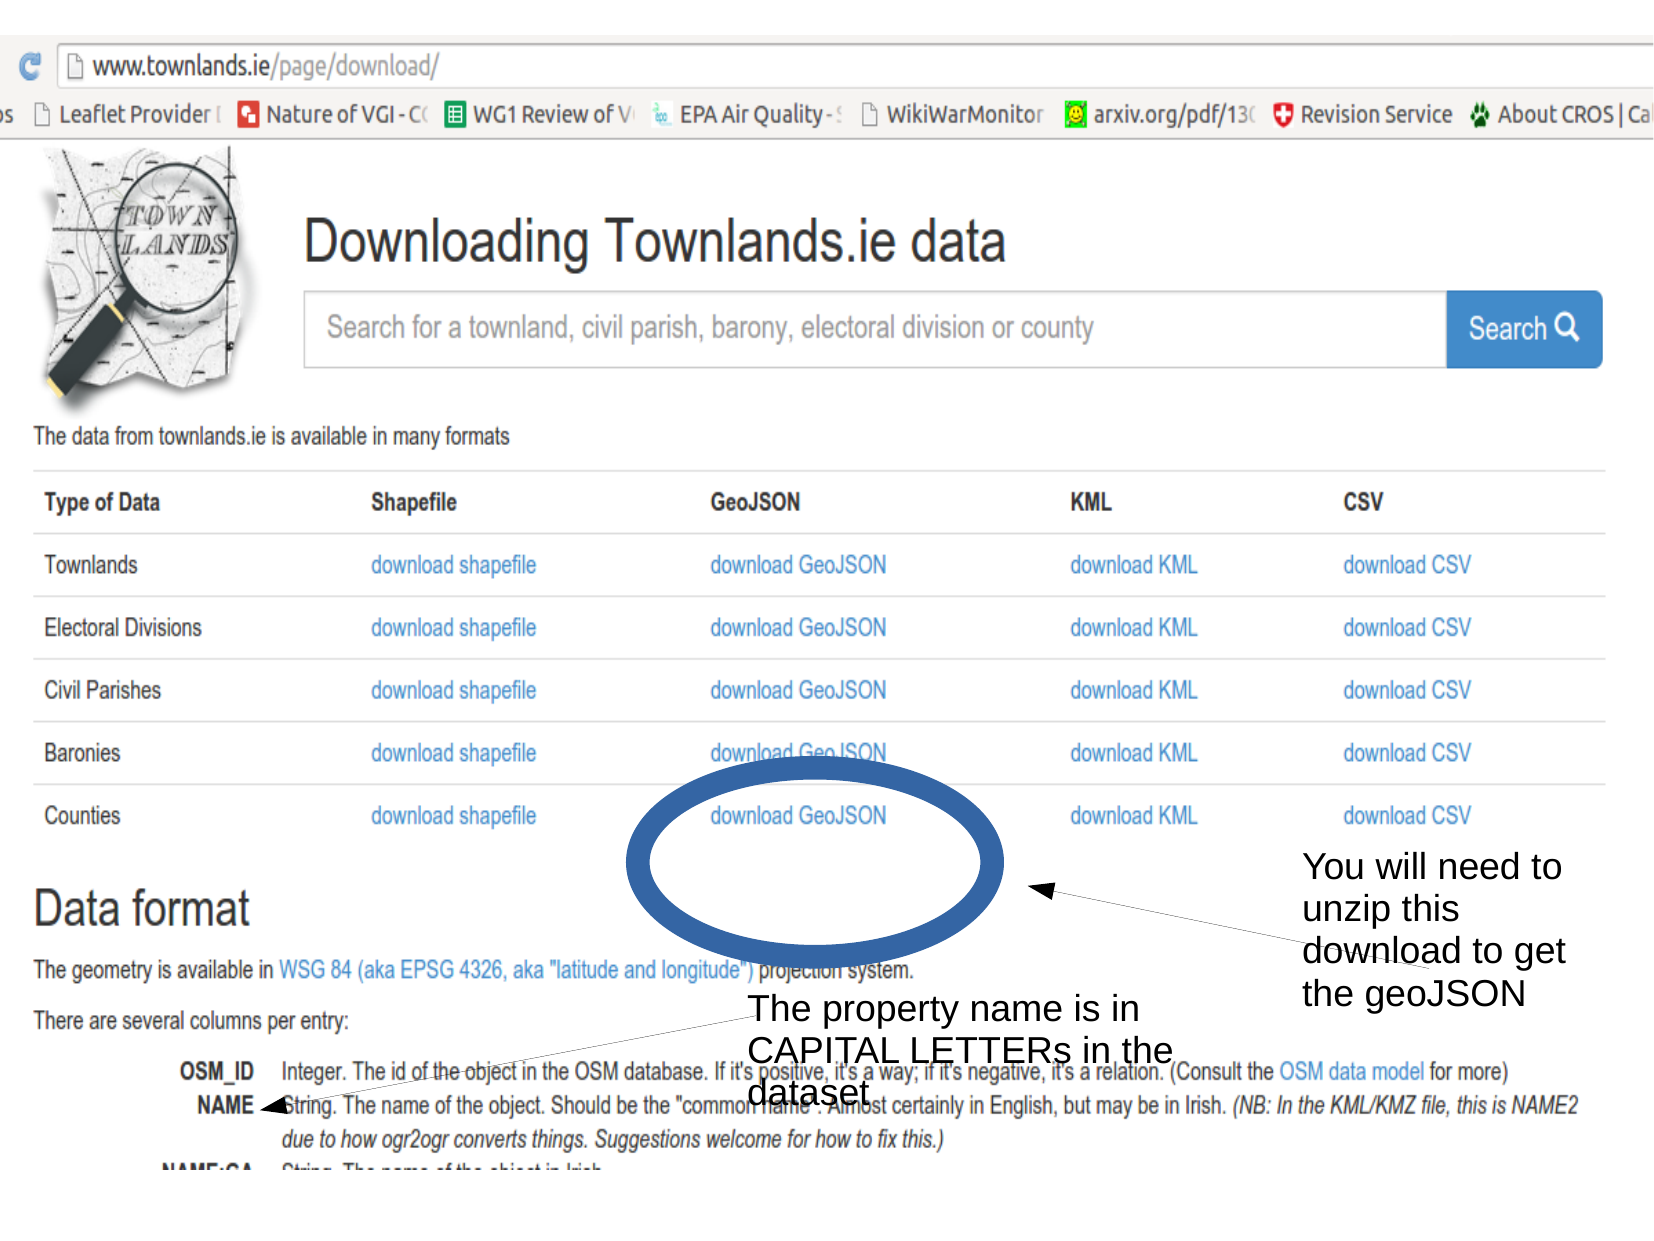

#
You will need to unzip this download to get the geoJSON
The property name is in CAPITAL LETTERs in the dataset